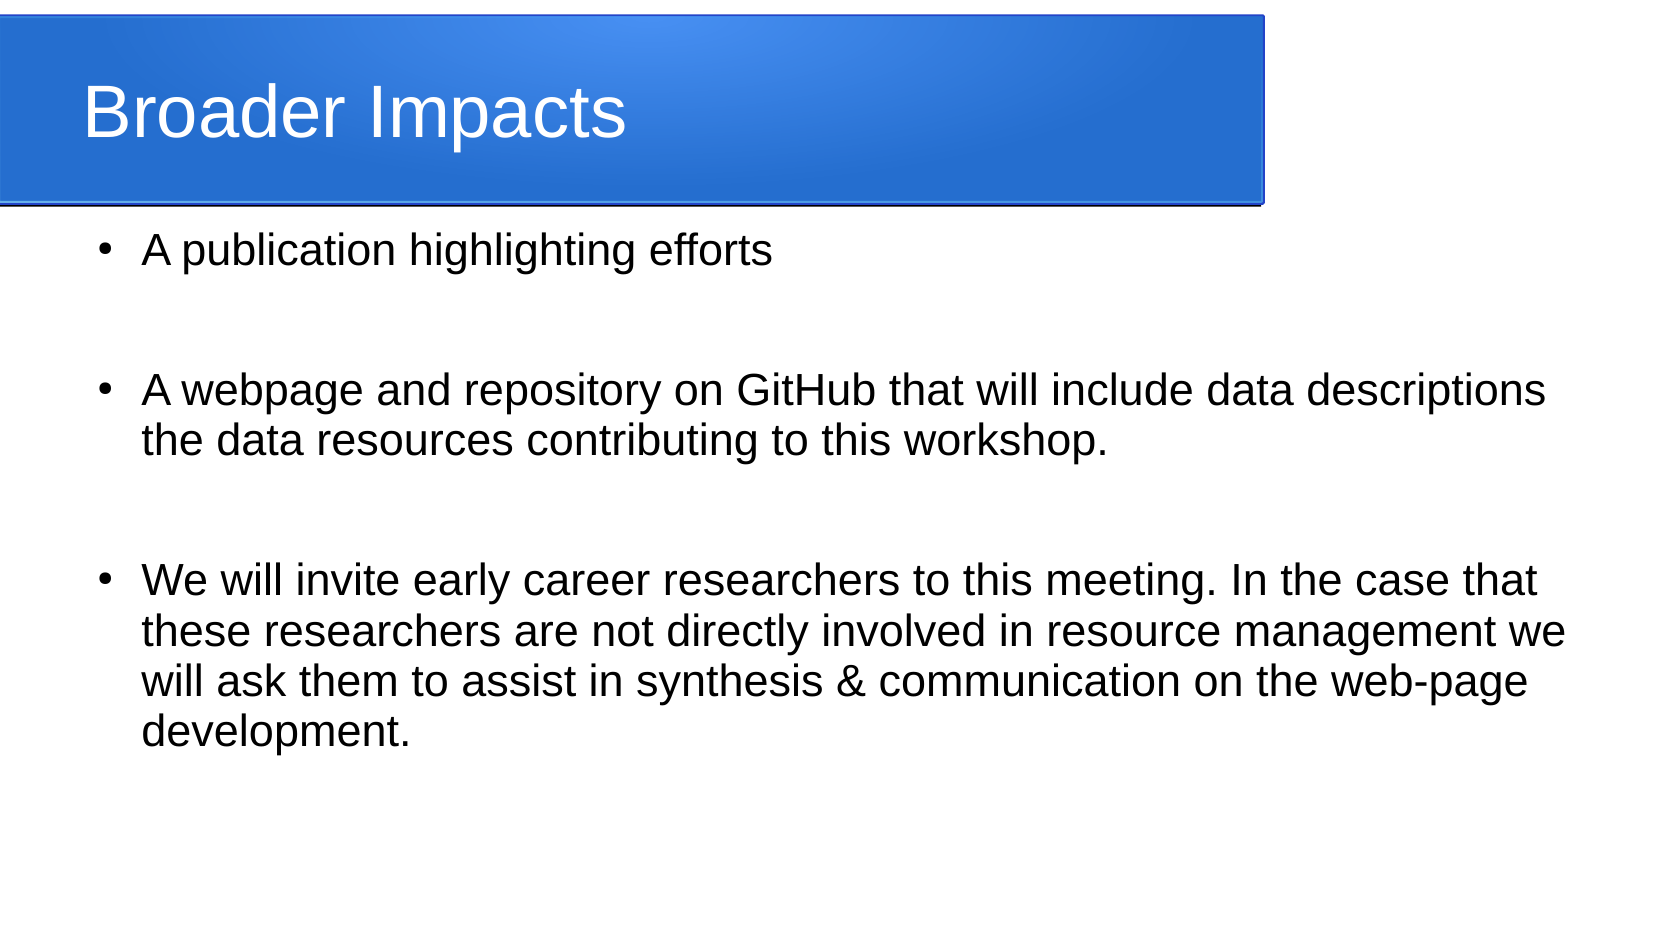

# Broader Impacts
A publication highlighting efforts
A webpage and repository on GitHub that will include data descriptions the data resources contributing to this workshop.
We will invite early career researchers to this meeting. In the case that these researchers are not directly involved in resource management we will ask them to assist in synthesis & communication on the web-page development.